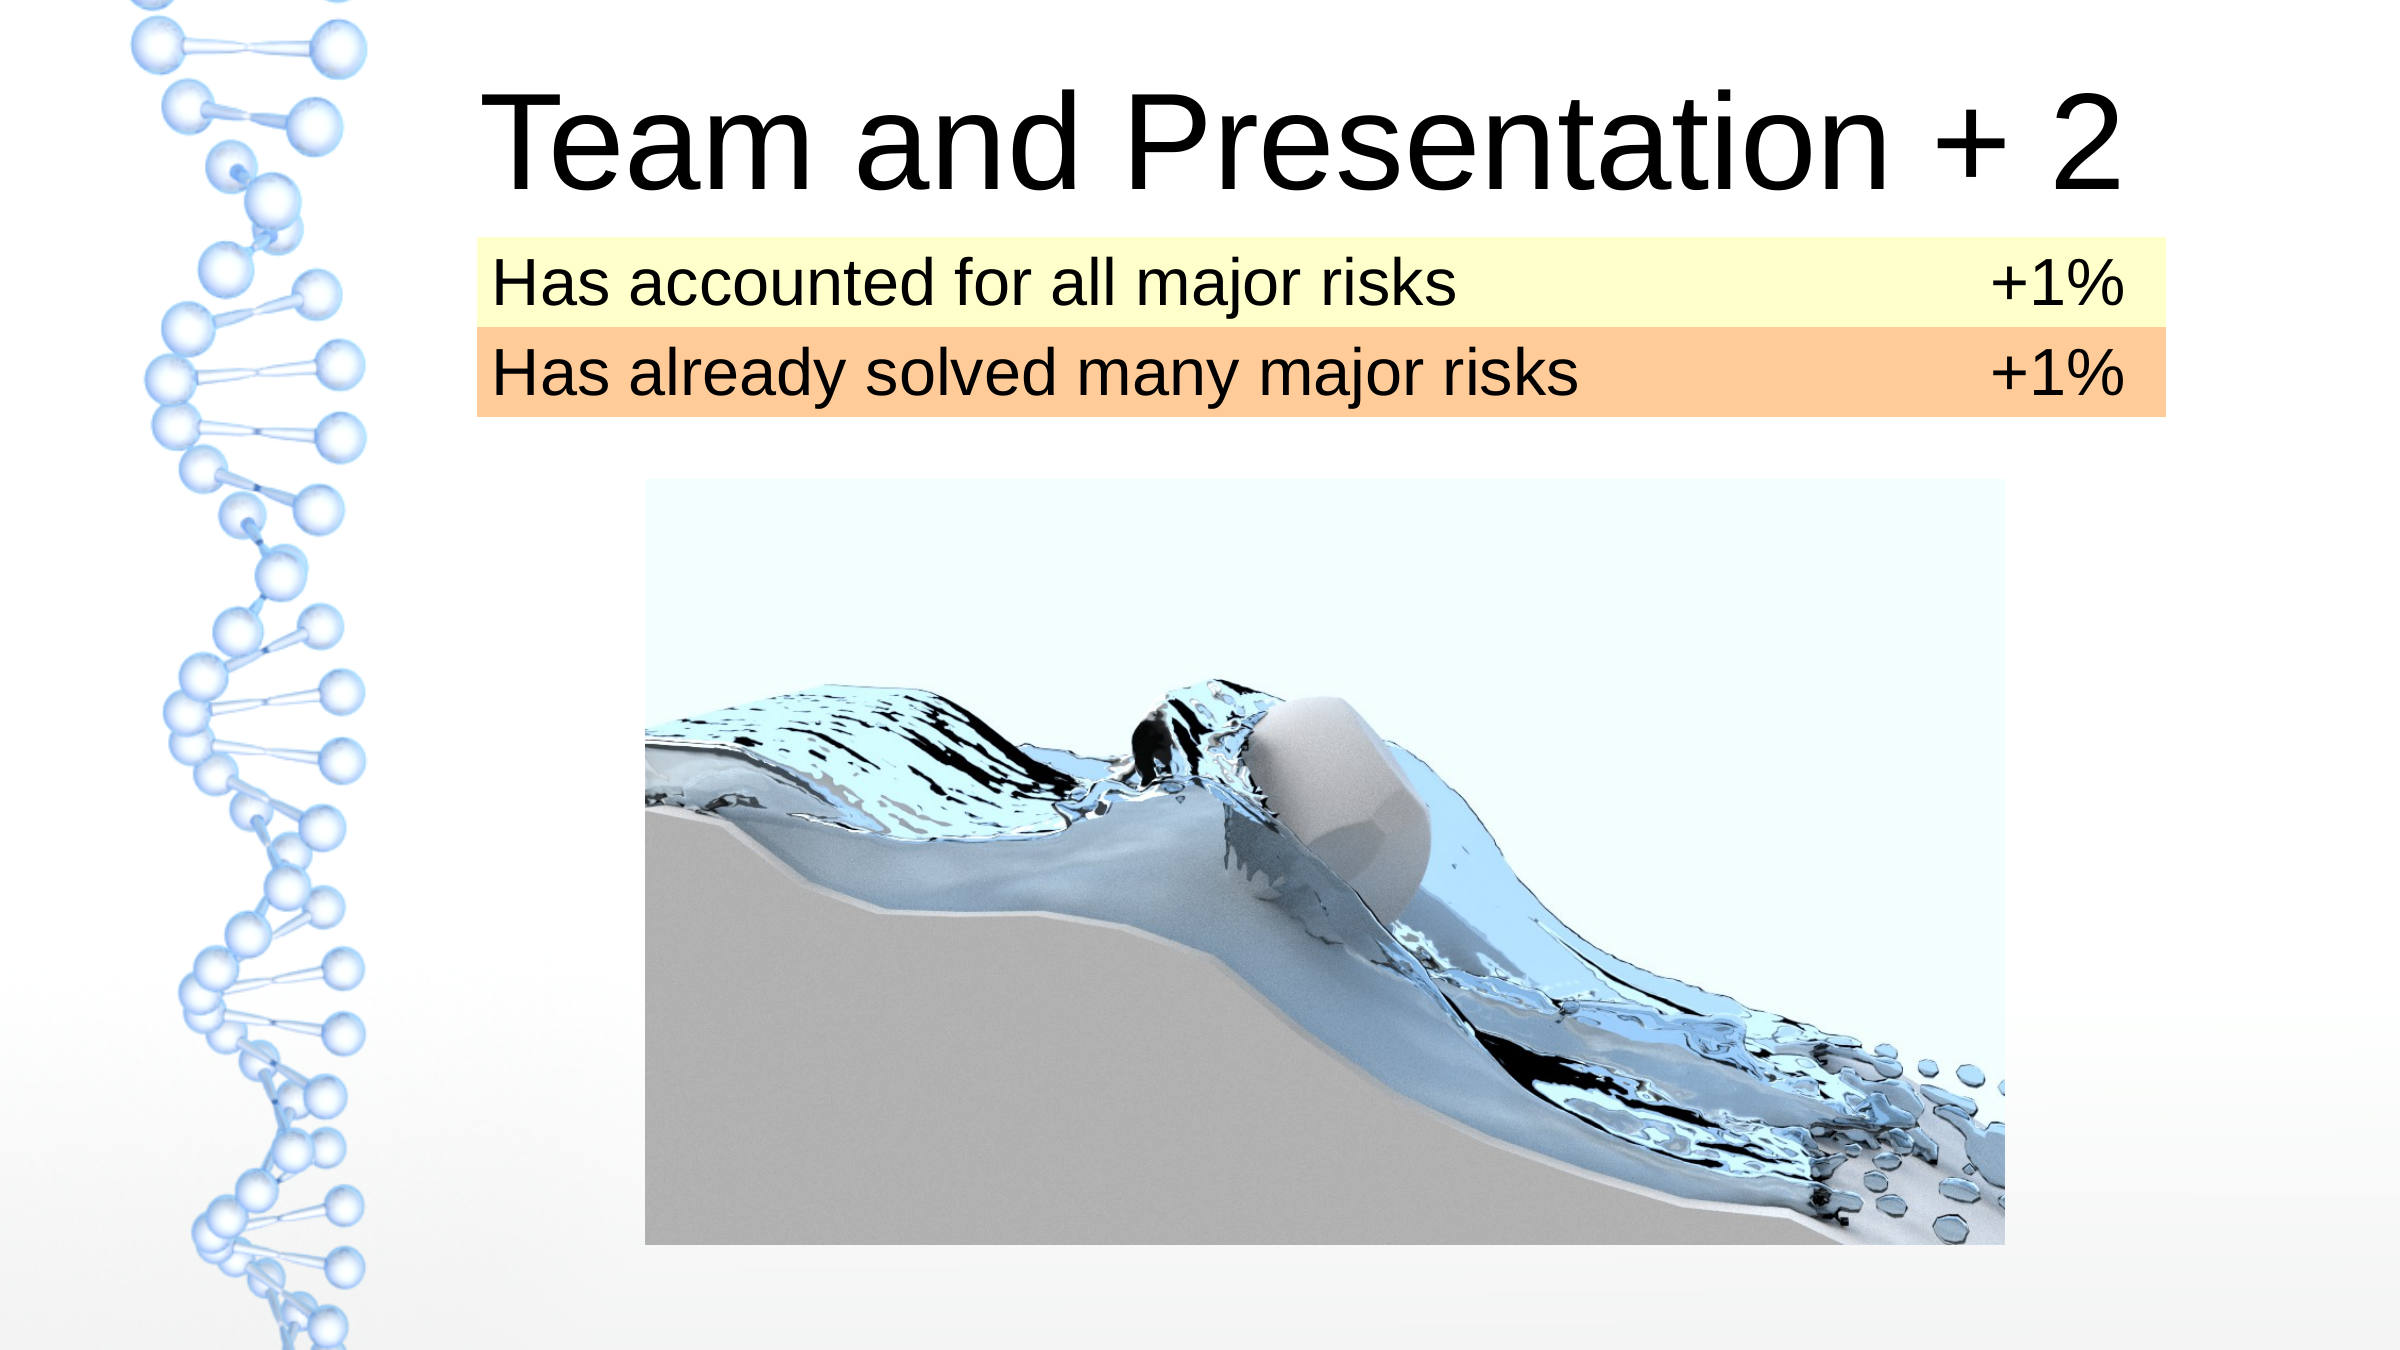

Team and Presentation + 2
| Has accounted for all major risks | +1% |
| --- | --- |
| Has already solved many major risks | +1% |